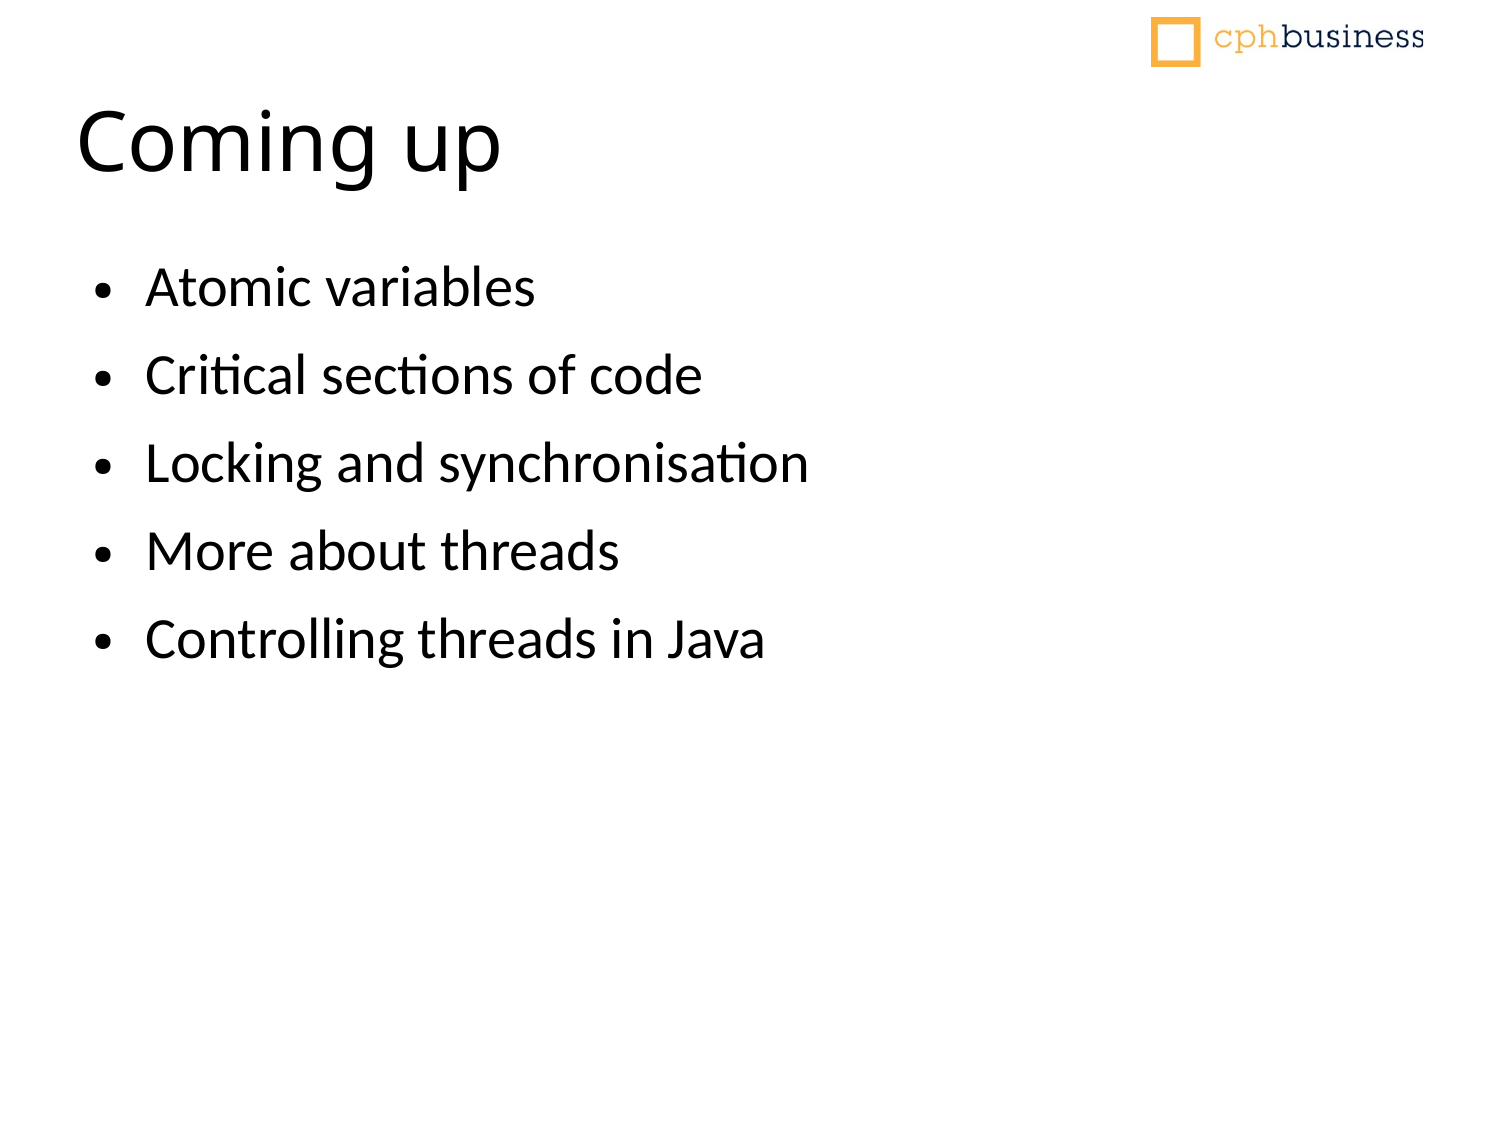

# Coming up
Atomic variables
Critical sections of code
Locking and synchronisation
More about threads
Controlling threads in Java